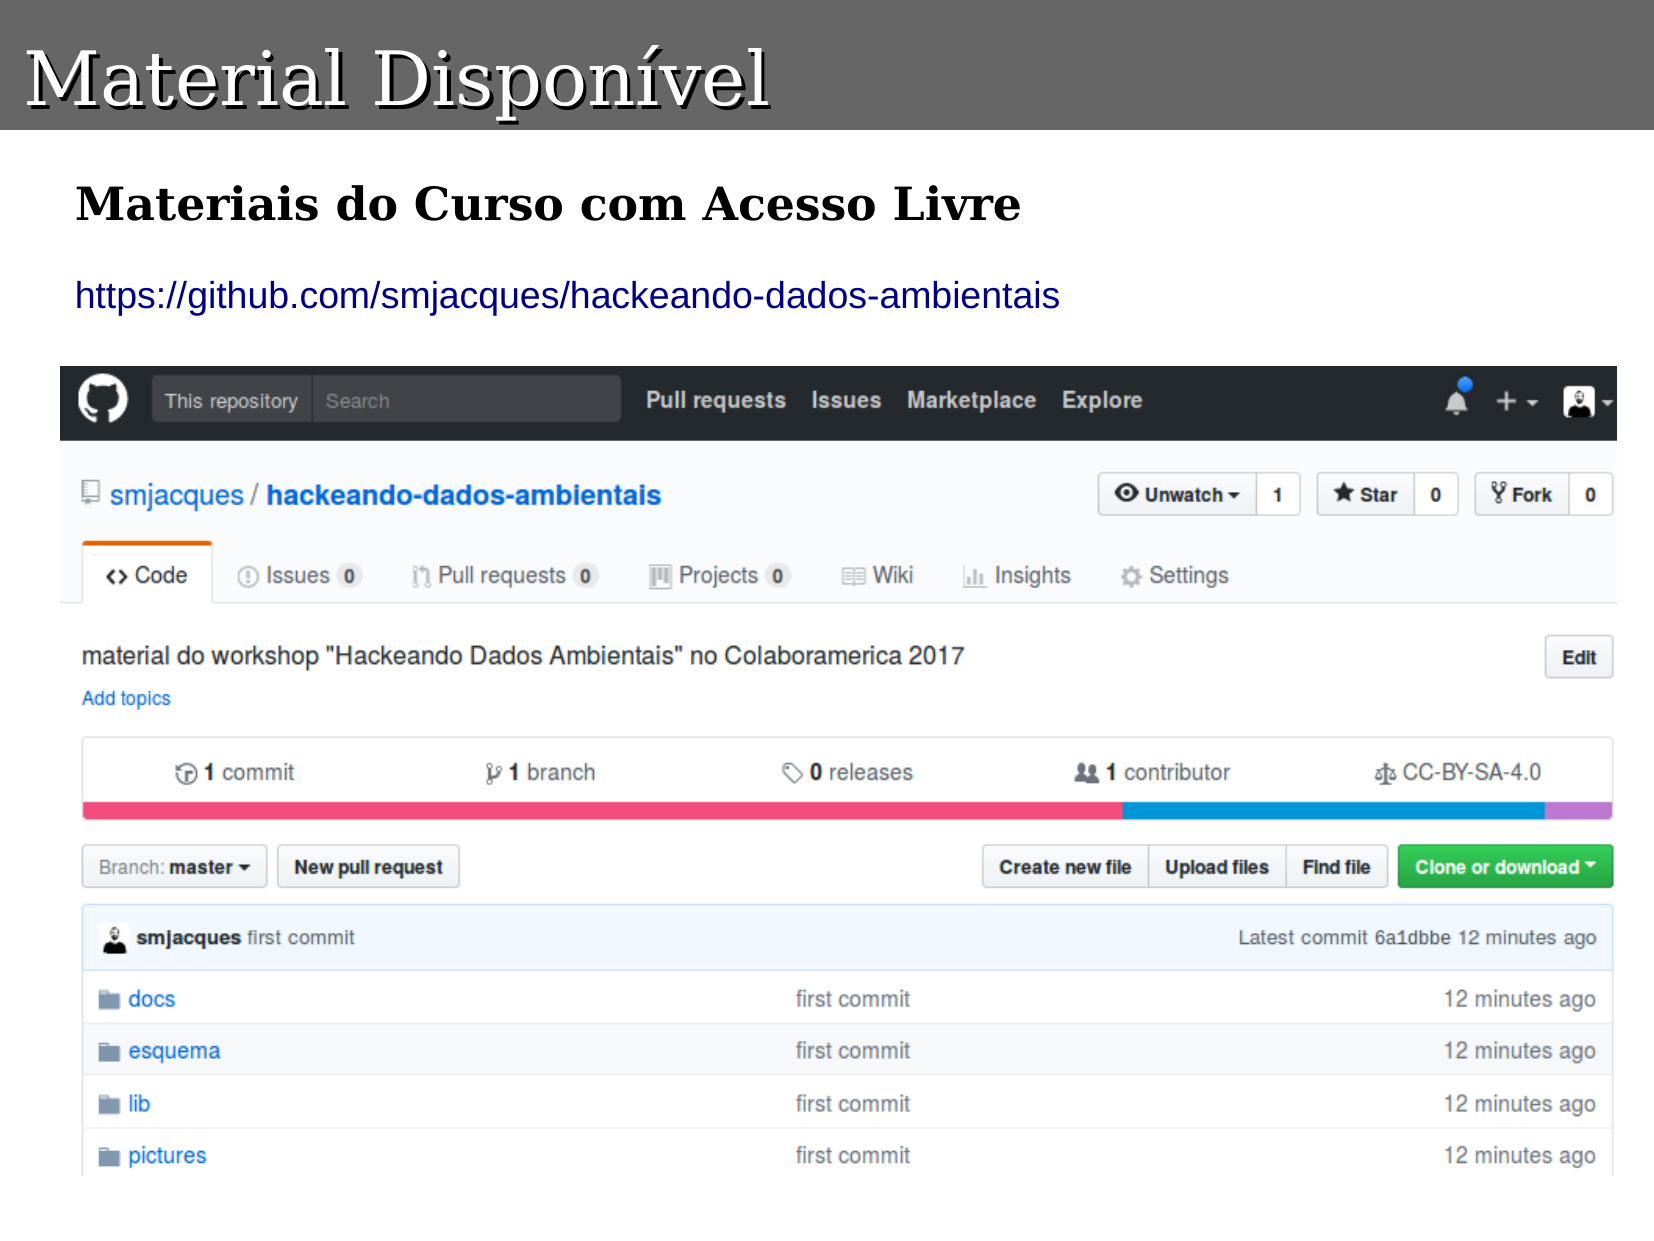

# Material Disponível
Materiais do Curso com Acesso Livre
https://github.com/smjacques/hackeando-dados-ambientais